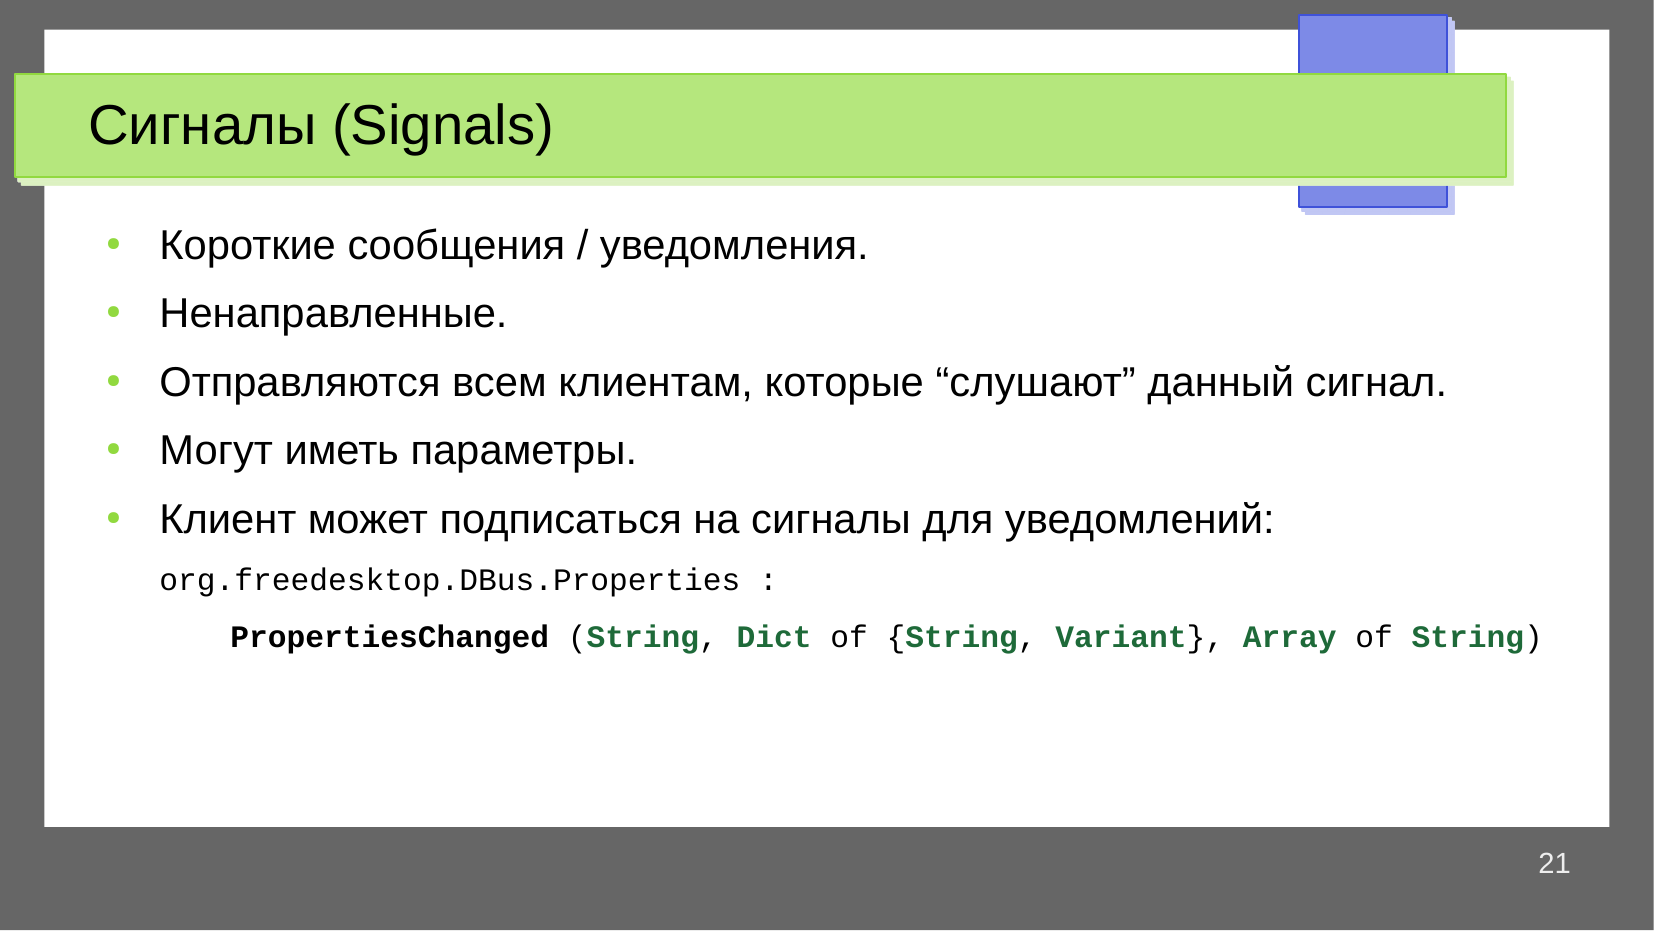

# Сигналы (Signals)
Короткие сообщения / уведомления.
Ненаправленные.
Отправляются всем клиентам, которые “слушают” данный сигнал.
Могут иметь параметры.
Клиент может подписаться на сигналы для уведомлений:
org.freedesktop.DBus.Properties :
PropertiesChanged (String, Dict of {String, Variant}, Array of String)
21